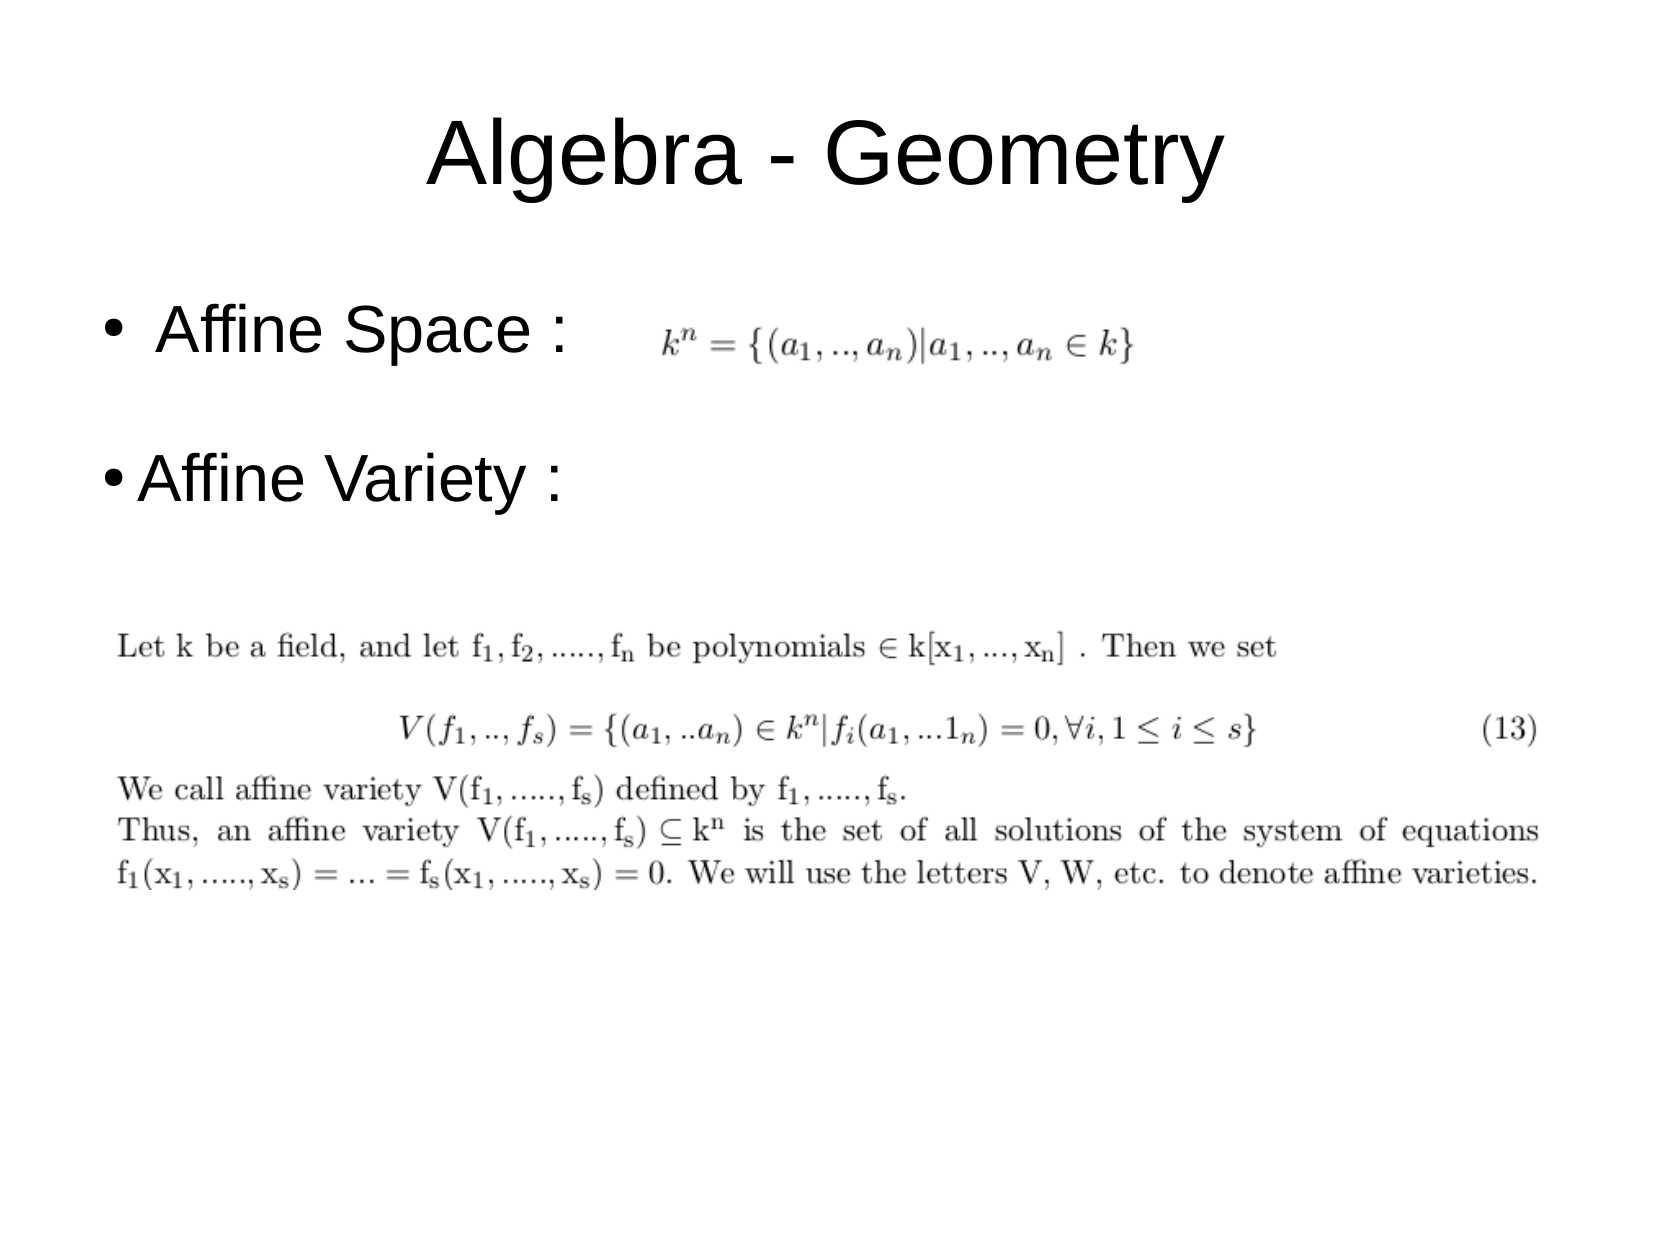

# Algebra - Geometry
 Affine Space :
Affine Variety :